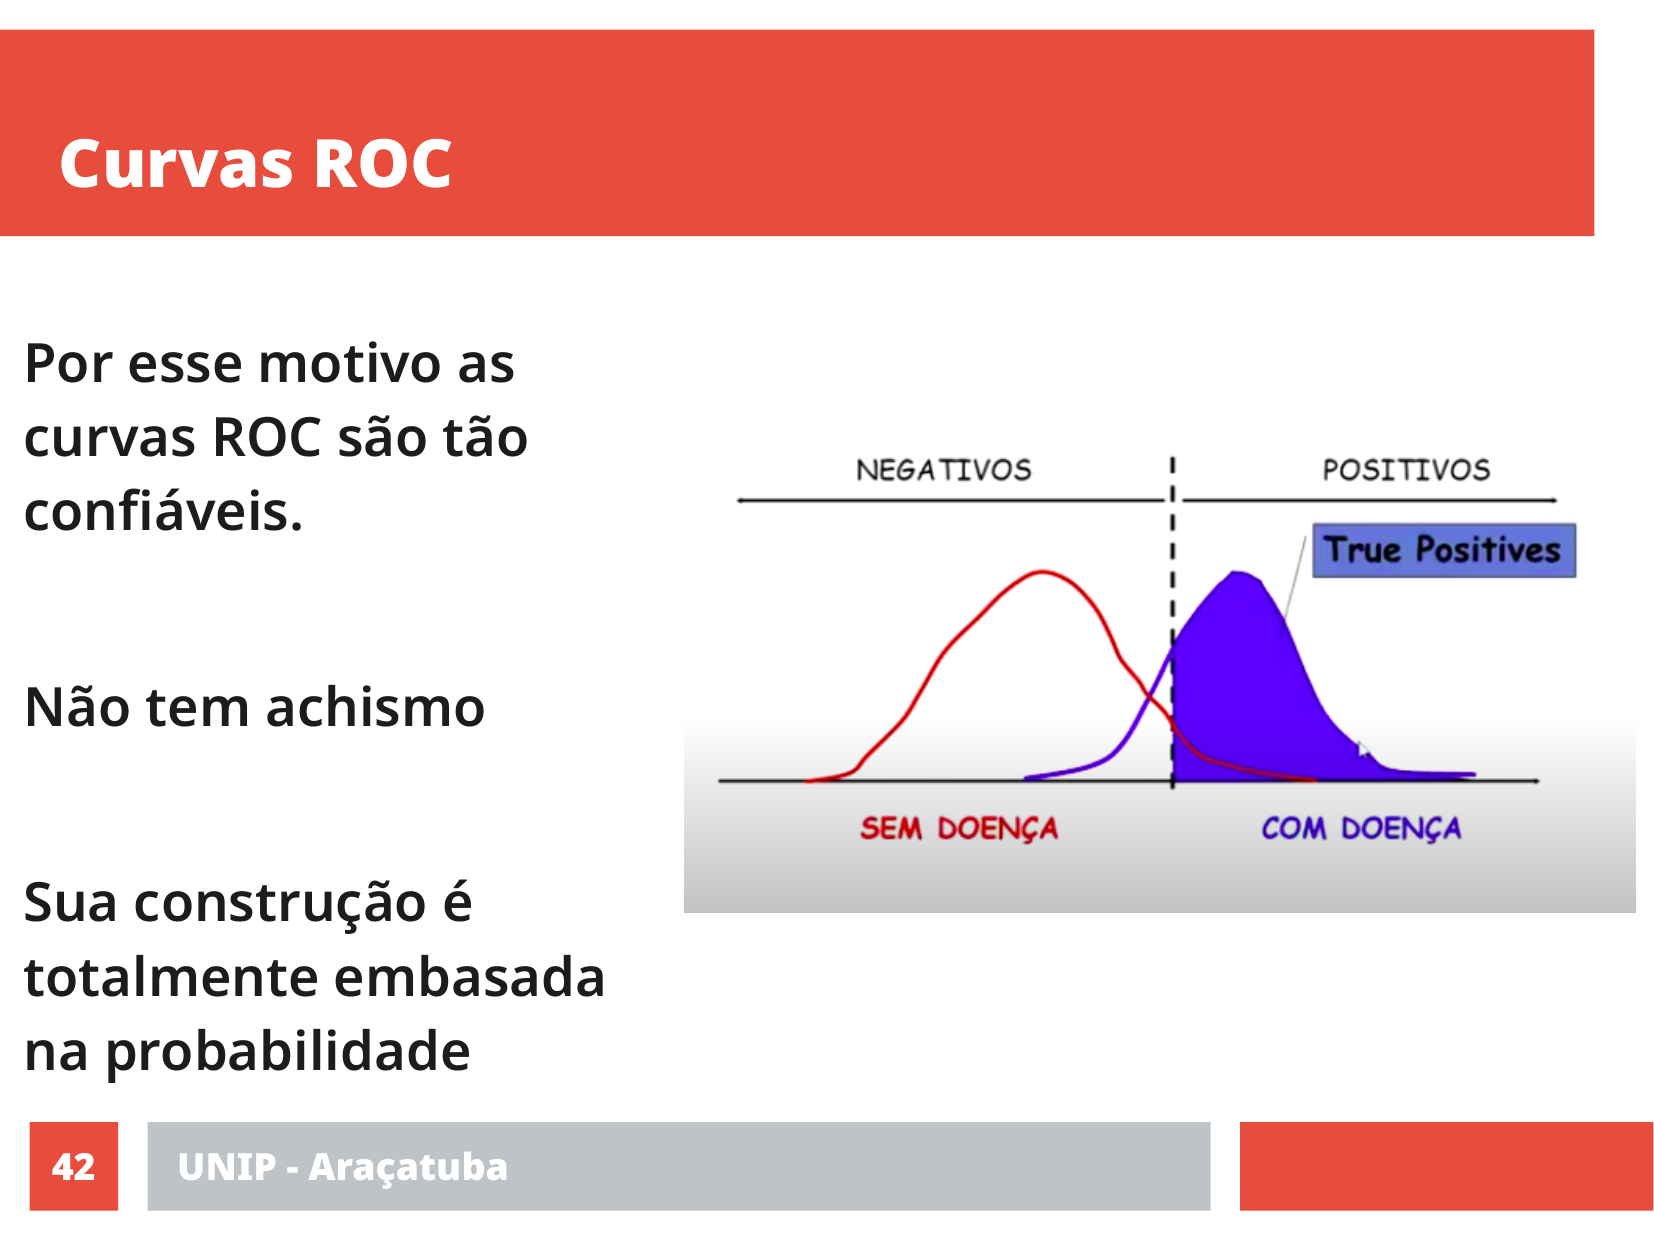

# Curvas ROC
Por esse motivo as curvas ROC são tão confiáveis.
Não tem achismo
Sua construção é totalmente embasada na probabilidade
42
UNIP - Araçatuba